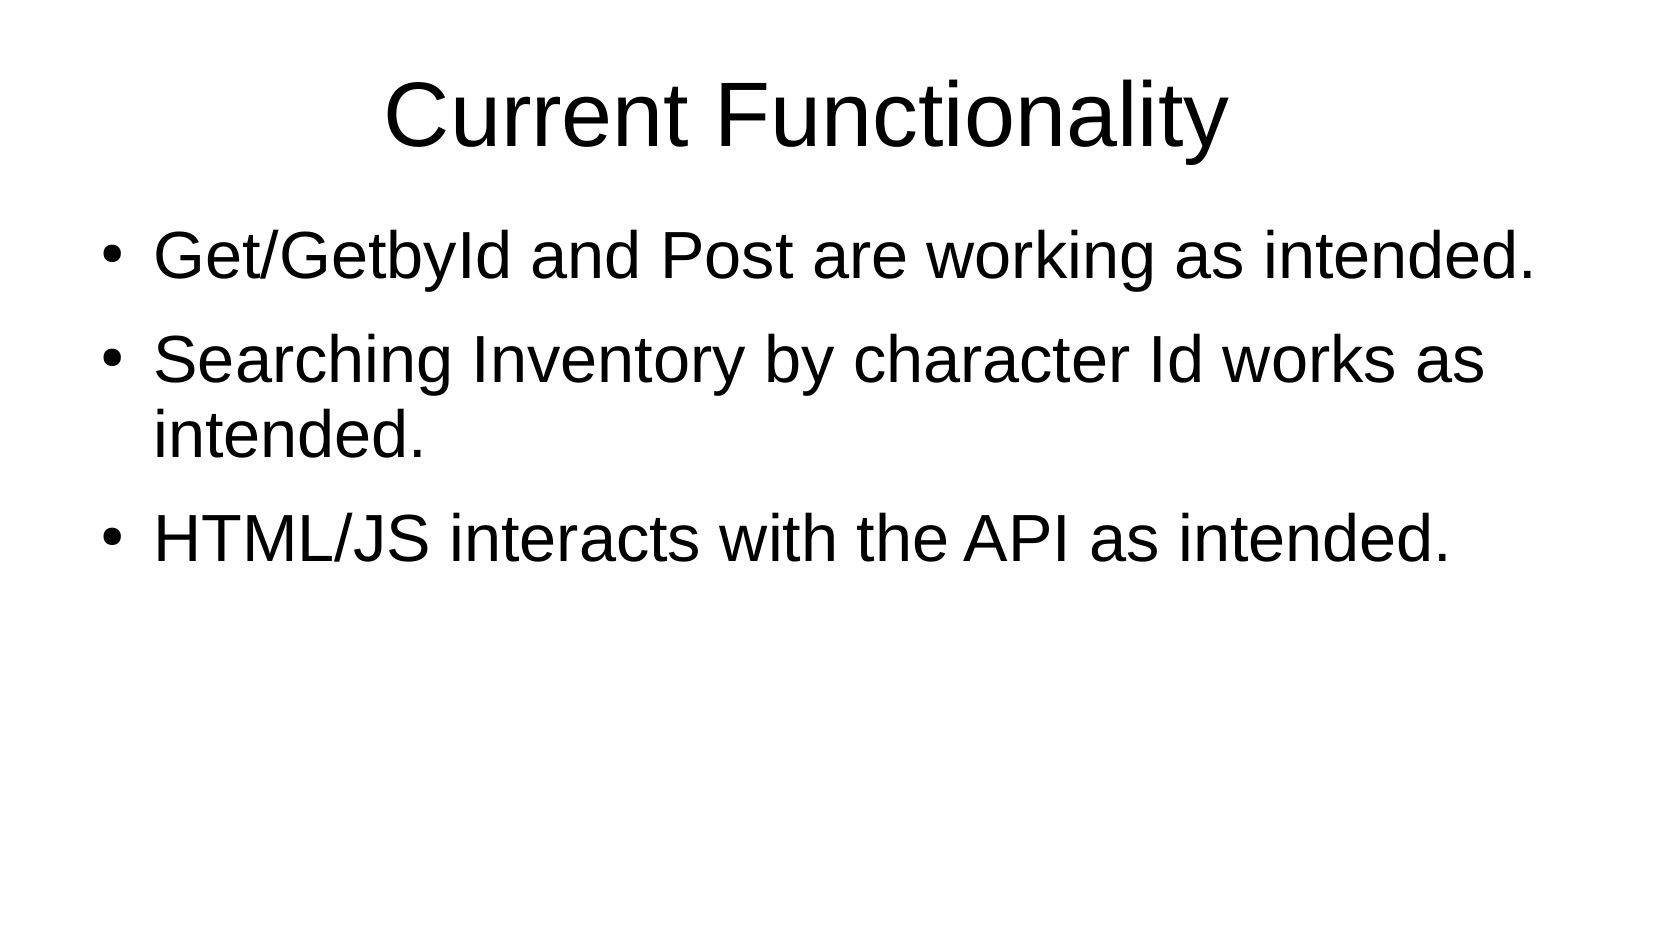

# Current Functionality
Get/GetbyId and Post are working as intended.
Searching Inventory by character Id works as intended.
HTML/JS interacts with the API as intended.